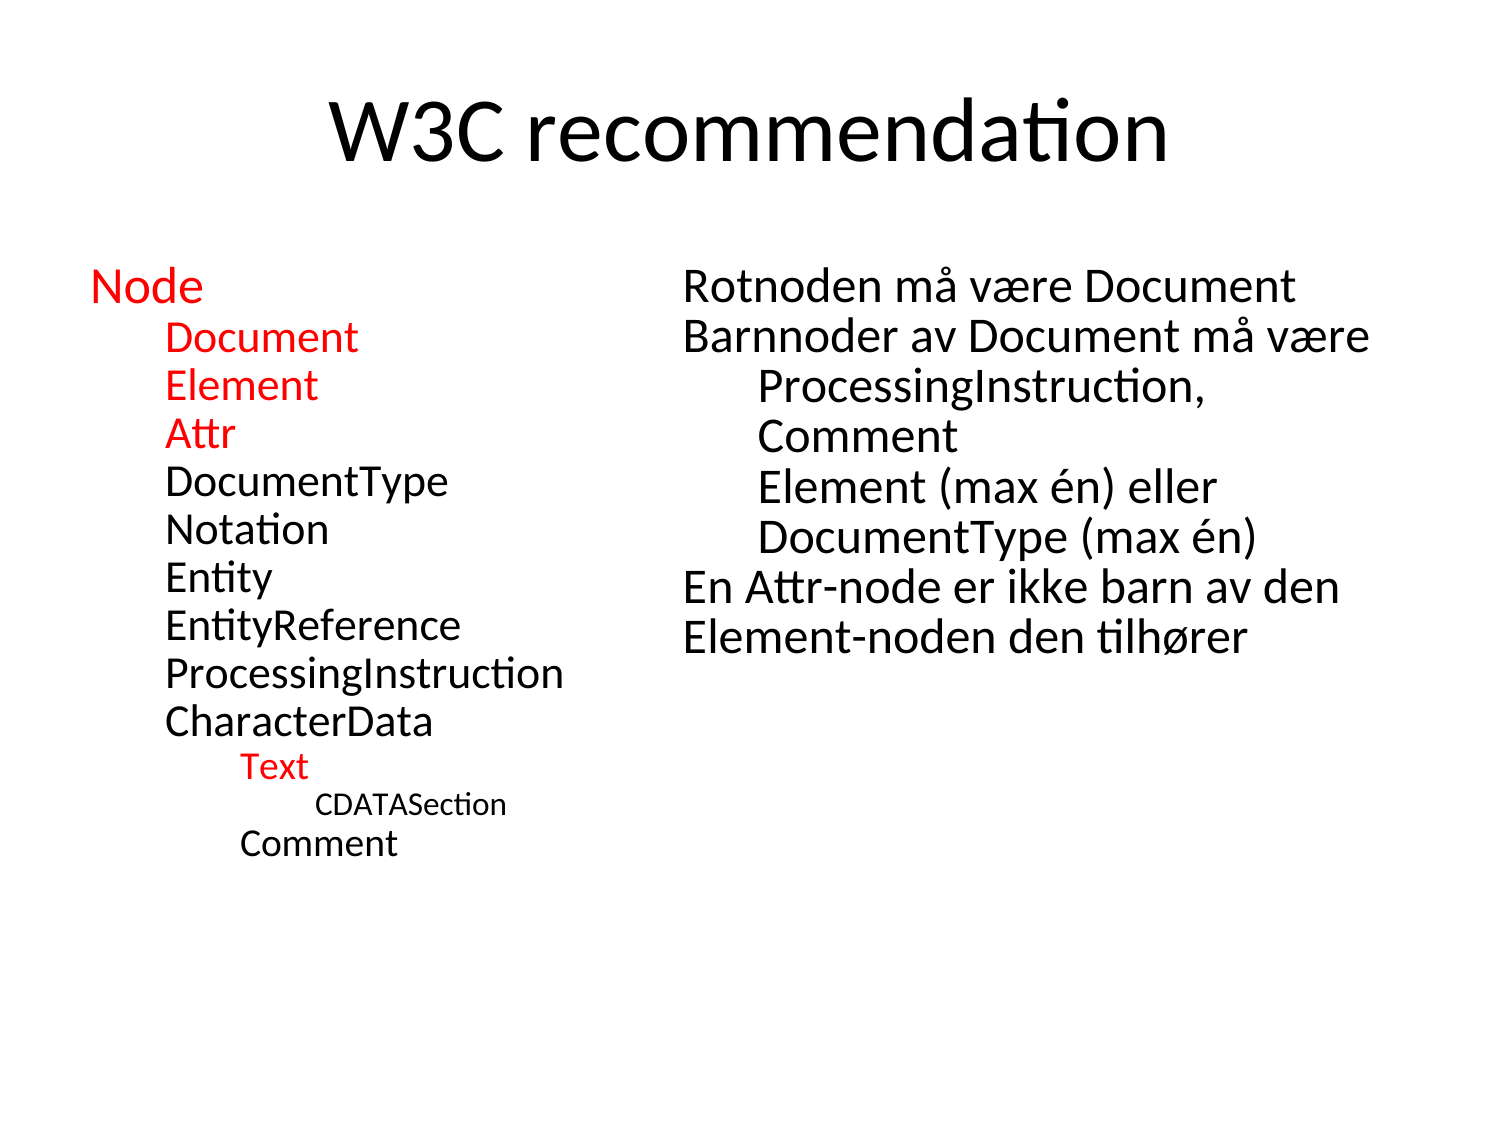

# W3C recommendation
Rotnoden må være Document
Barnnoder av Document må være
ProcessingInstruction,
Comment
Element (max én) eller
DocumentType (max én)
En Attr-node er ikke barn av den Element-noden den tilhører
Node
Document
Element
Attr
DocumentType
Notation
Entity
EntityReference
ProcessingInstruction
CharacterData
Text
CDATASection
Comment